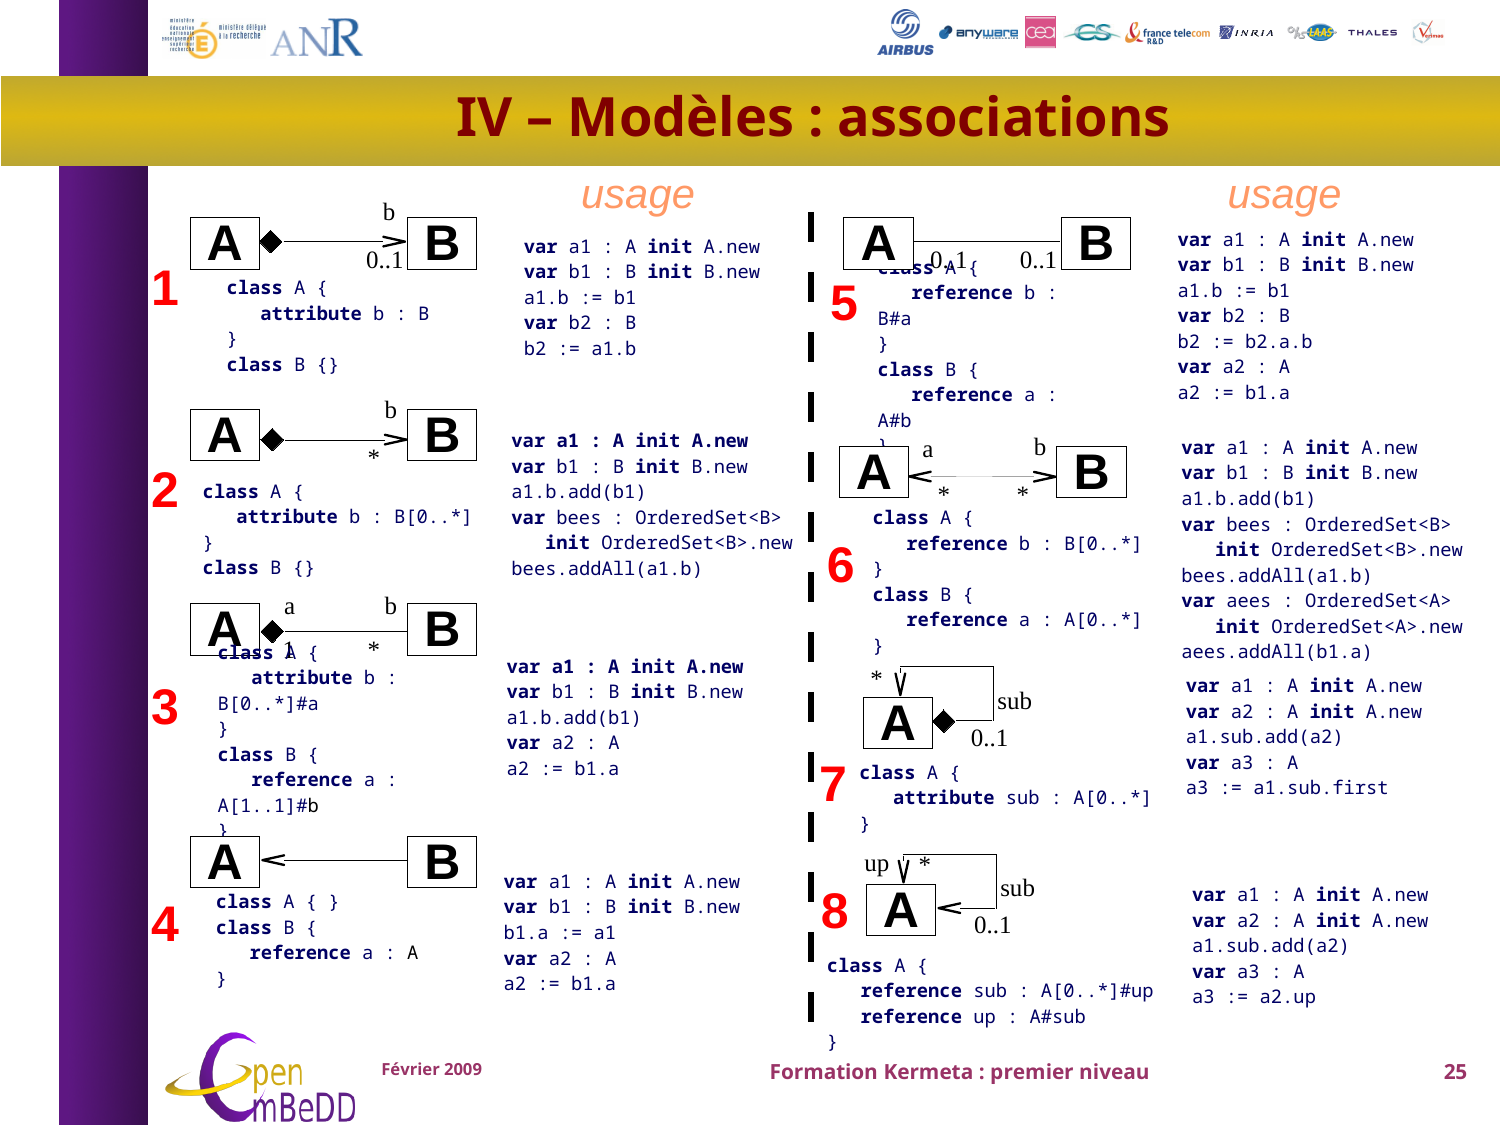

# IV – Modèles : associations
usage
usage
b
A
B
0..1
class A {
 attribute b : B
}
class B {}
var a1 : A init A.new
var b1 : B init B.new
a1.b := b1
var b2 : B
b2 := a1.b
A
B
0..1
0..1
class A {
 reference b : B#a
}
class B {
 reference a : A#b
}
var a1 : A init A.new
var b1 : B init B.new
a1.b := b1
var b2 : B
b2 := b2.a.b
var a2 : A
a2 := b1.a
1
5
b
A
B
*
class A {
 attribute b : B[0..*]
}
class B {}
var a1 : A init A.new
var b1 : B init B.new
a1.b.add(b1)
var bees : OrderedSet<B>
 init OrderedSet<B>.new
bees.addAll(a1.b)
b
a
var a1 : A init A.new
var b1 : B init B.new
a1.b.add(b1)
var bees : OrderedSet<B>
 init OrderedSet<B>.new
bees.addAll(a1.b)
var aees : OrderedSet<A>
 init OrderedSet<A>.new
aees.addAll(b1.a)
A
B
class A {
 reference b : B[0..*]
}
class B {
 reference a : A[0..*]
}
2
*
*
6
a
b
A
B
1
*
class A {
 attribute b : B[0..*]#a
}
class B {
 reference a : A[1..1]#b
}
var a1 : A init A.new
var b1 : B init B.new
a1.b.add(b1)
var a2 : A
a2 := b1.a
*
sub
A
0..1
class A {
 attribute sub : A[0..*]
}
var a1 : A init A.new
var a2 : A init A.new
a1.sub.add(a2)
var a3 : A
a3 := a1.sub.first
3
7
A
B
class A { }
class B {
 reference a : A
}
var a1 : A init A.new
var b1 : B init B.new
b1.a := a1
var a2 : A
a2 := b1.a
up
*
sub
A
0..1
class A {
 reference sub : A[0..*]#up
 reference up : A#sub
}
var a1 : A init A.new
var a2 : A init A.new
a1.sub.add(a2)
var a3 : A
a3 := a2.up
8
4
Pied de page
Pied de page fixe
25